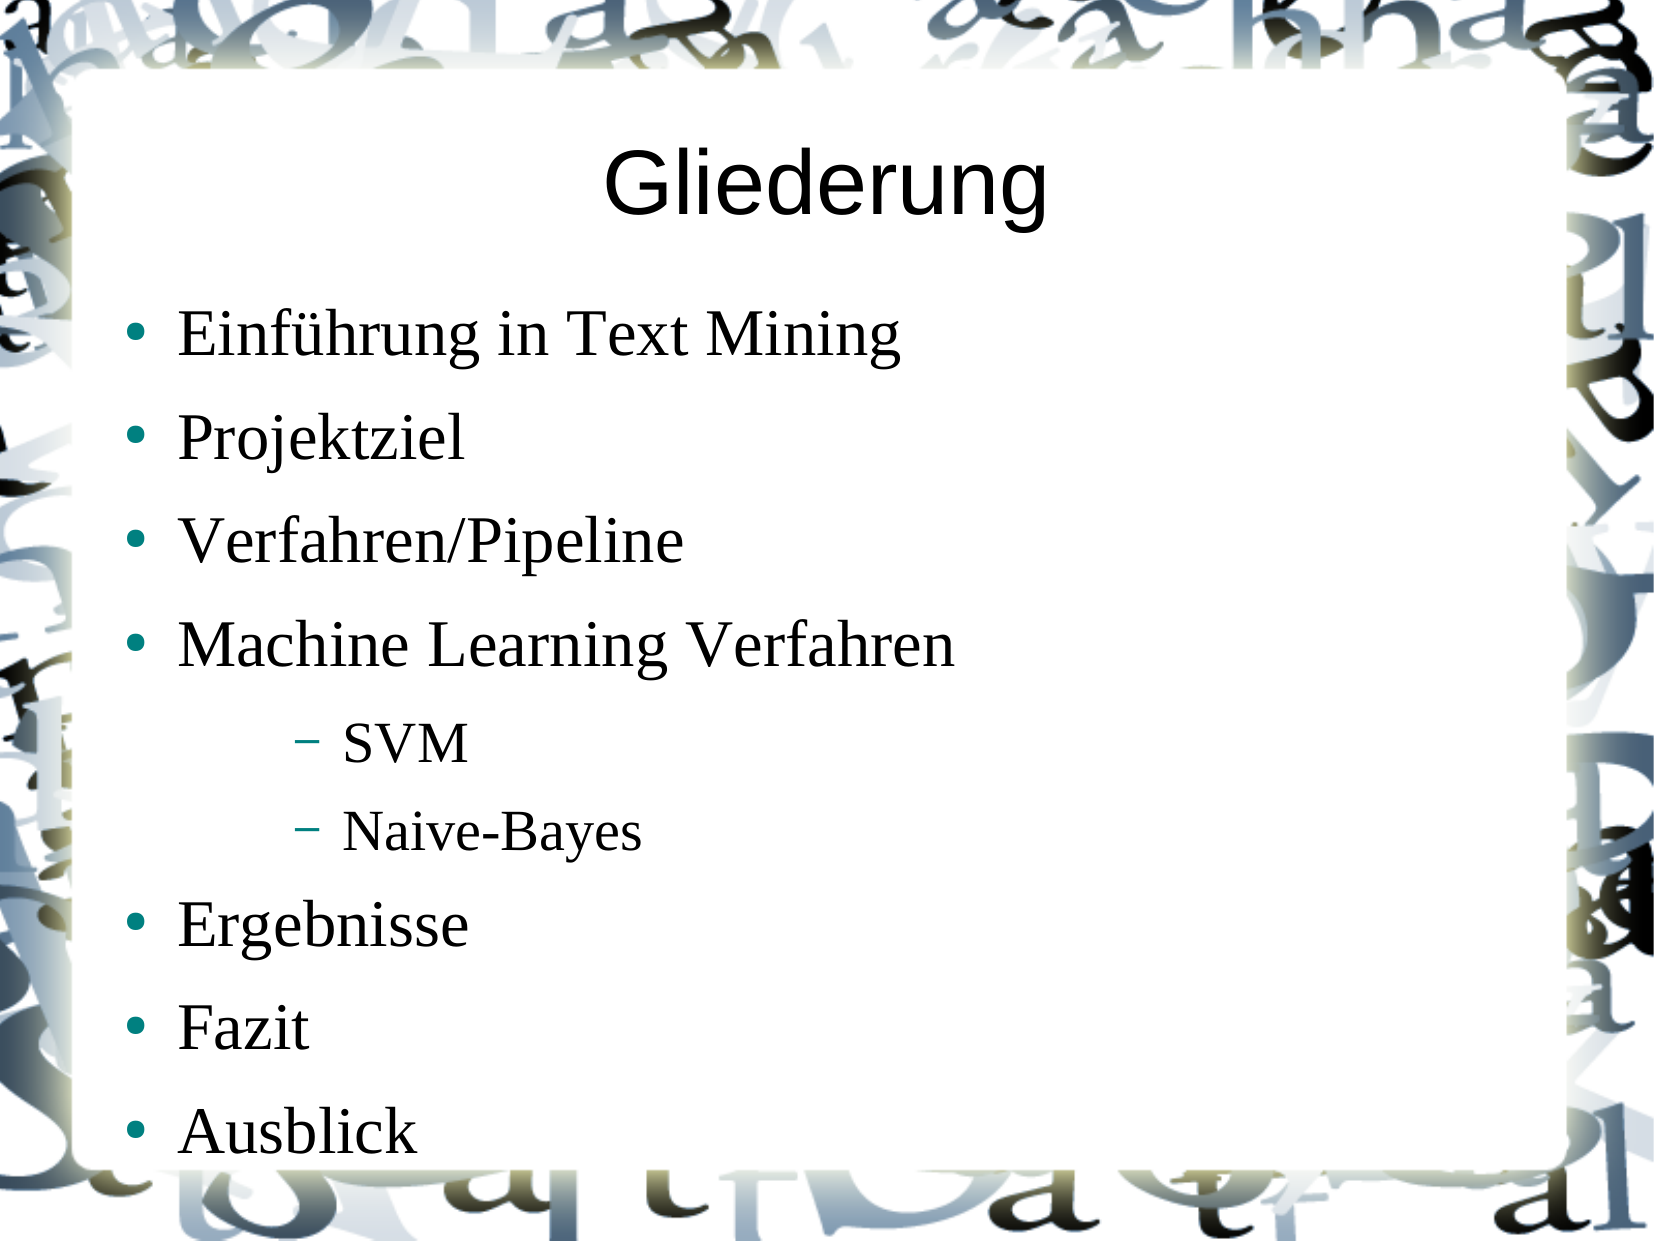

# Gliederung
Einführung in Text Mining
Projektziel
Verfahren/Pipeline
Machine Learning Verfahren
SVM
Naive-Bayes
Ergebnisse
Fazit
Ausblick